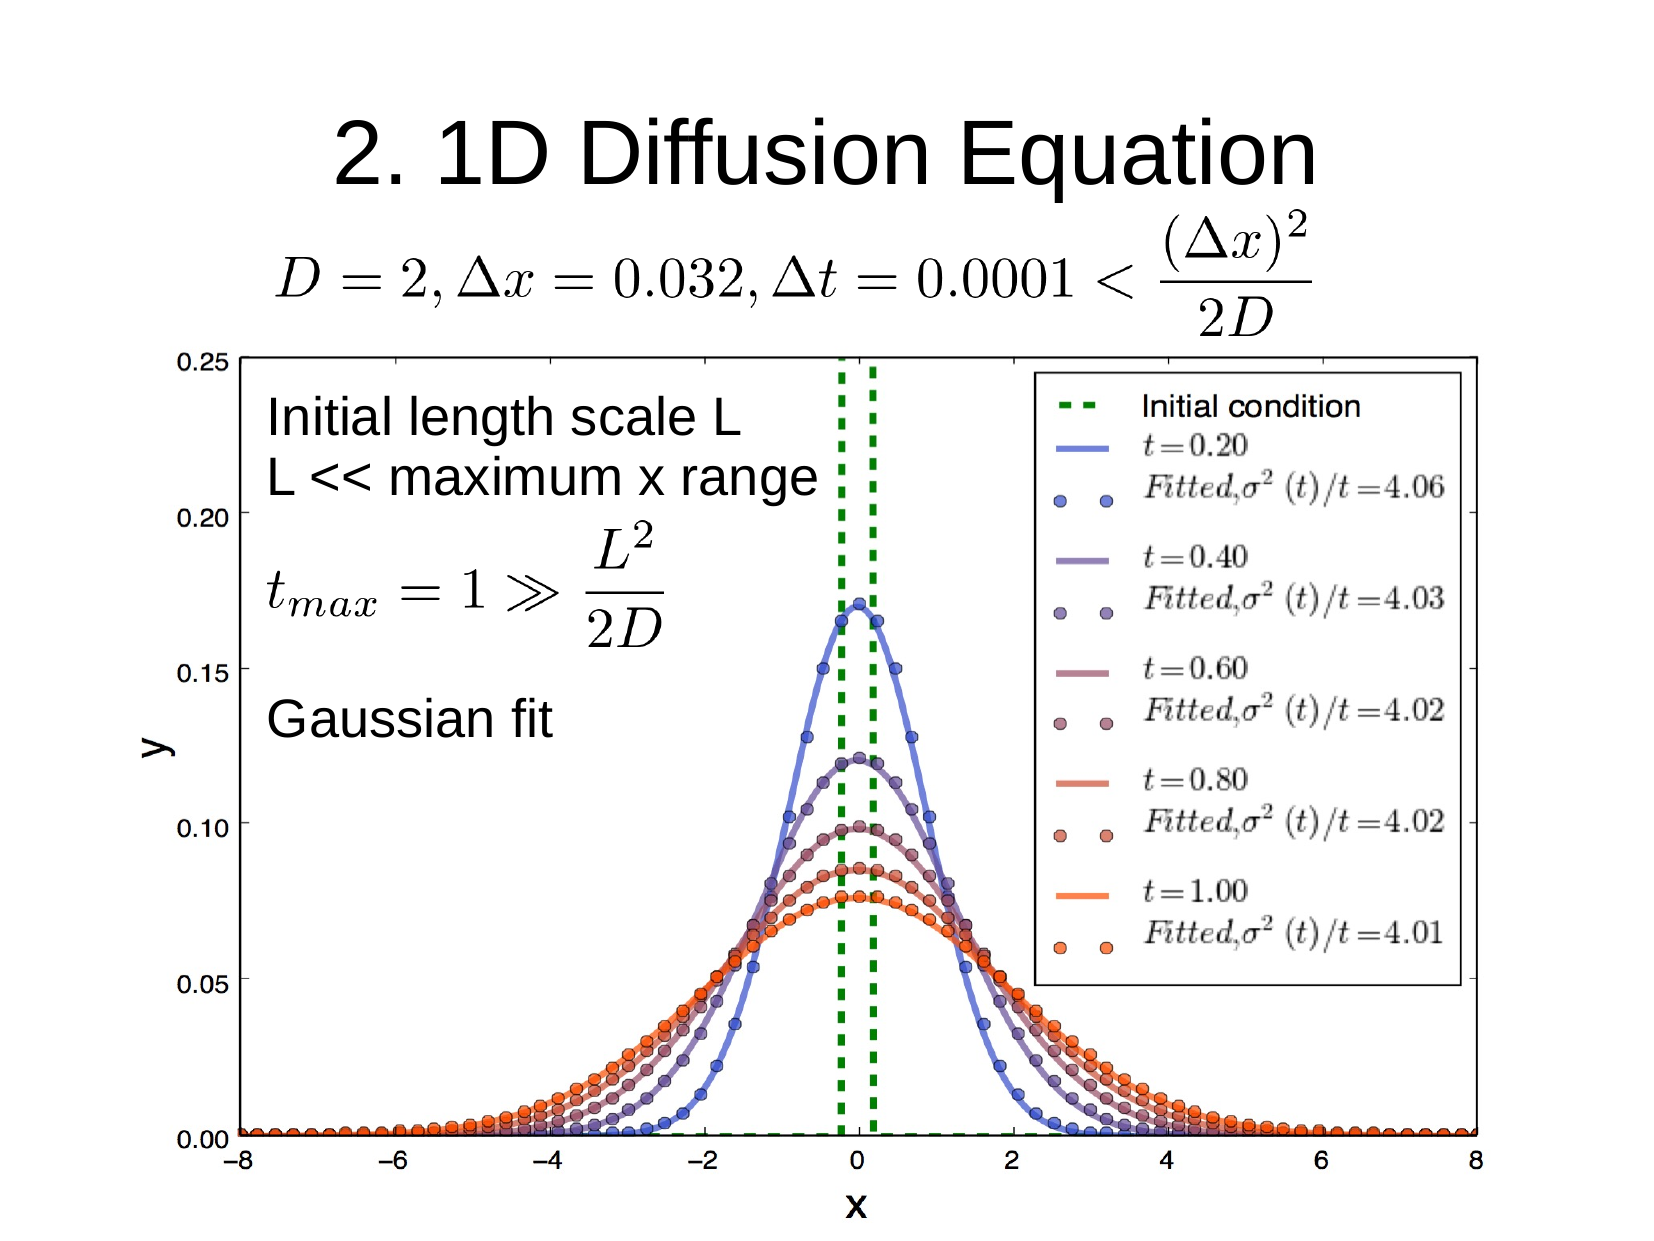

# 2. 1D Diffusion Equation
Initial length scale L
L << maximum x range
Gaussian fit